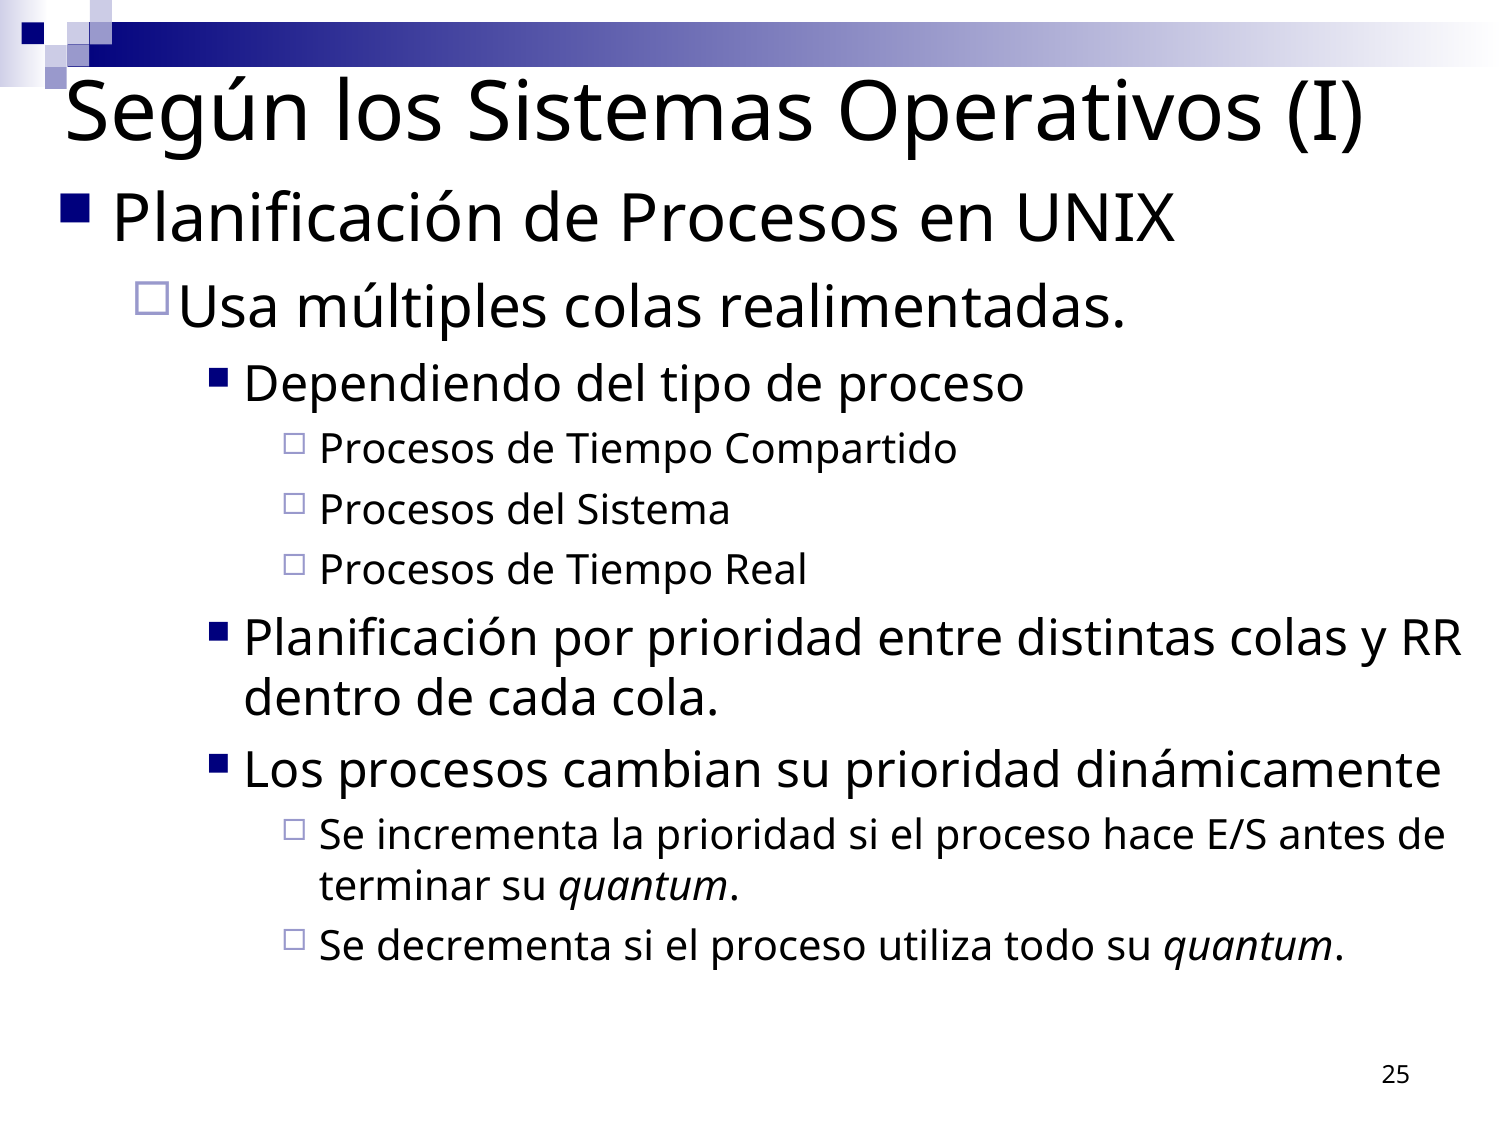

Según los Sistemas Operativos (I)
Planificación de Procesos en UNIX
Usa múltiples colas realimentadas.
Dependiendo del tipo de proceso
Procesos de Tiempo Compartido
Procesos del Sistema
Procesos de Tiempo Real
Planificación por prioridad entre distintas colas y RR dentro de cada cola.
Los procesos cambian su prioridad dinámicamente
Se incrementa la prioridad si el proceso hace E/S antes de terminar su quantum.
Se decrementa si el proceso utiliza todo su quantum.